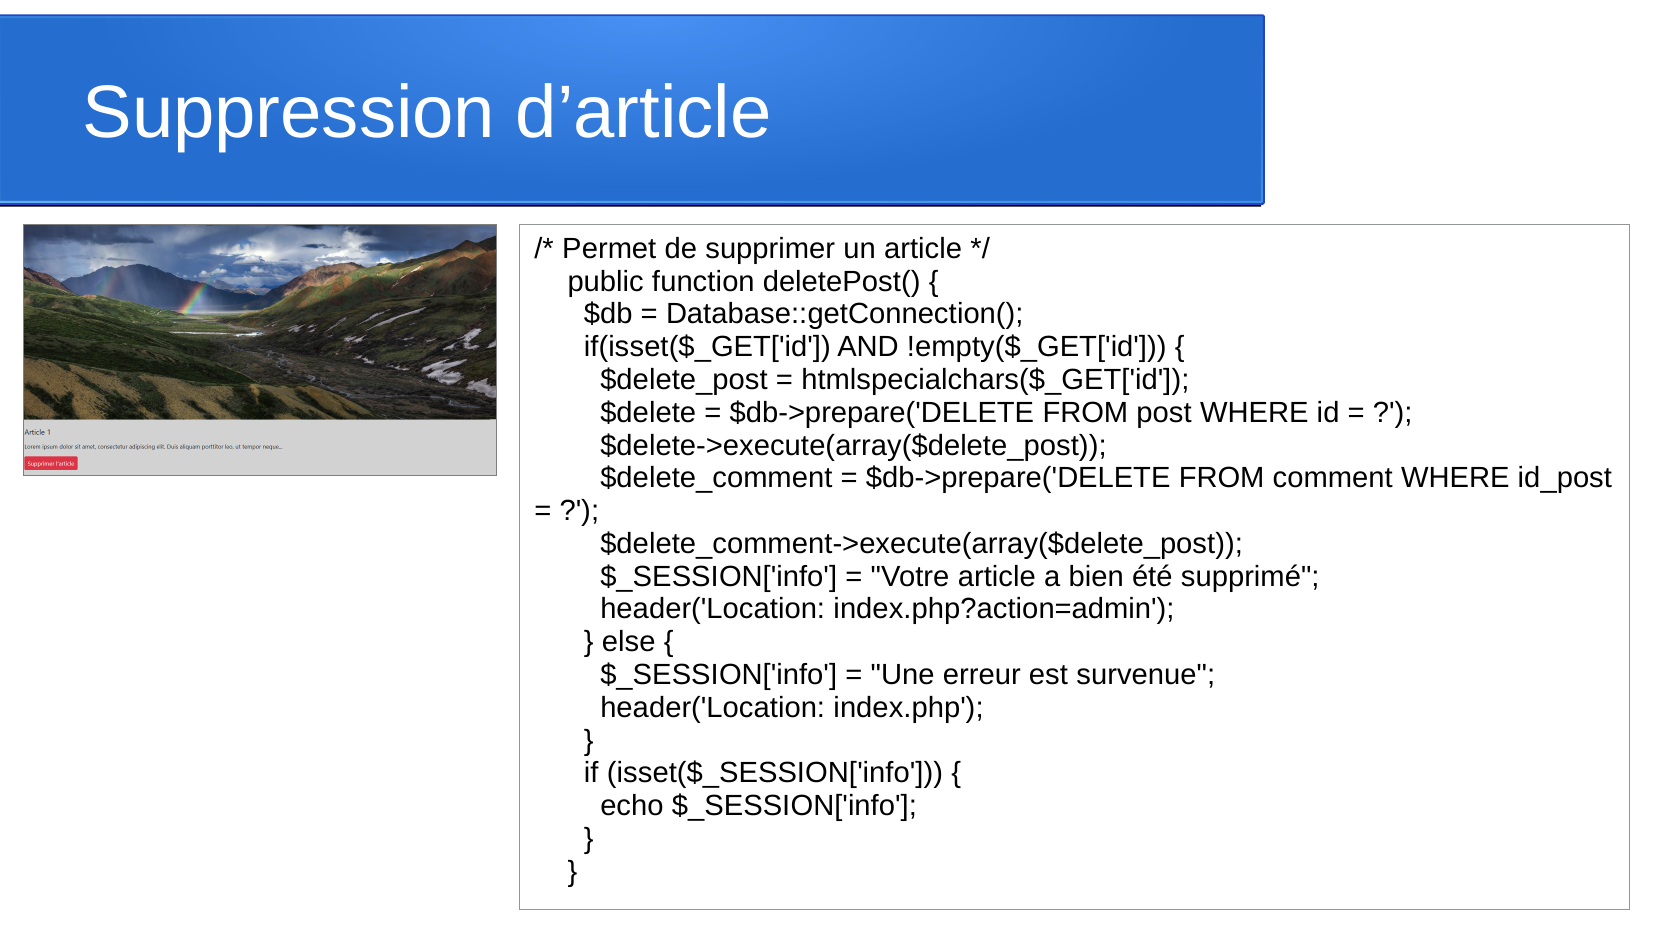

# Suppression d’article
/* Permet de supprimer un article */
 public function deletePost() {
 $db = Database::getConnection();
 if(isset($_GET['id']) AND !empty($_GET['id'])) {
 $delete_post = htmlspecialchars($_GET['id']);
 $delete = $db->prepare('DELETE FROM post WHERE id = ?');
 $delete->execute(array($delete_post));
 $delete_comment = $db->prepare('DELETE FROM comment WHERE id_post = ?');
 $delete_comment->execute(array($delete_post));
 $_SESSION['info'] = "Votre article a bien été supprimé";
 header('Location: index.php?action=admin');
 } else {
 $_SESSION['info'] = "Une erreur est survenue";
 header('Location: index.php');
 }
 if (isset($_SESSION['info'])) {
 echo $_SESSION['info'];
 }
 }